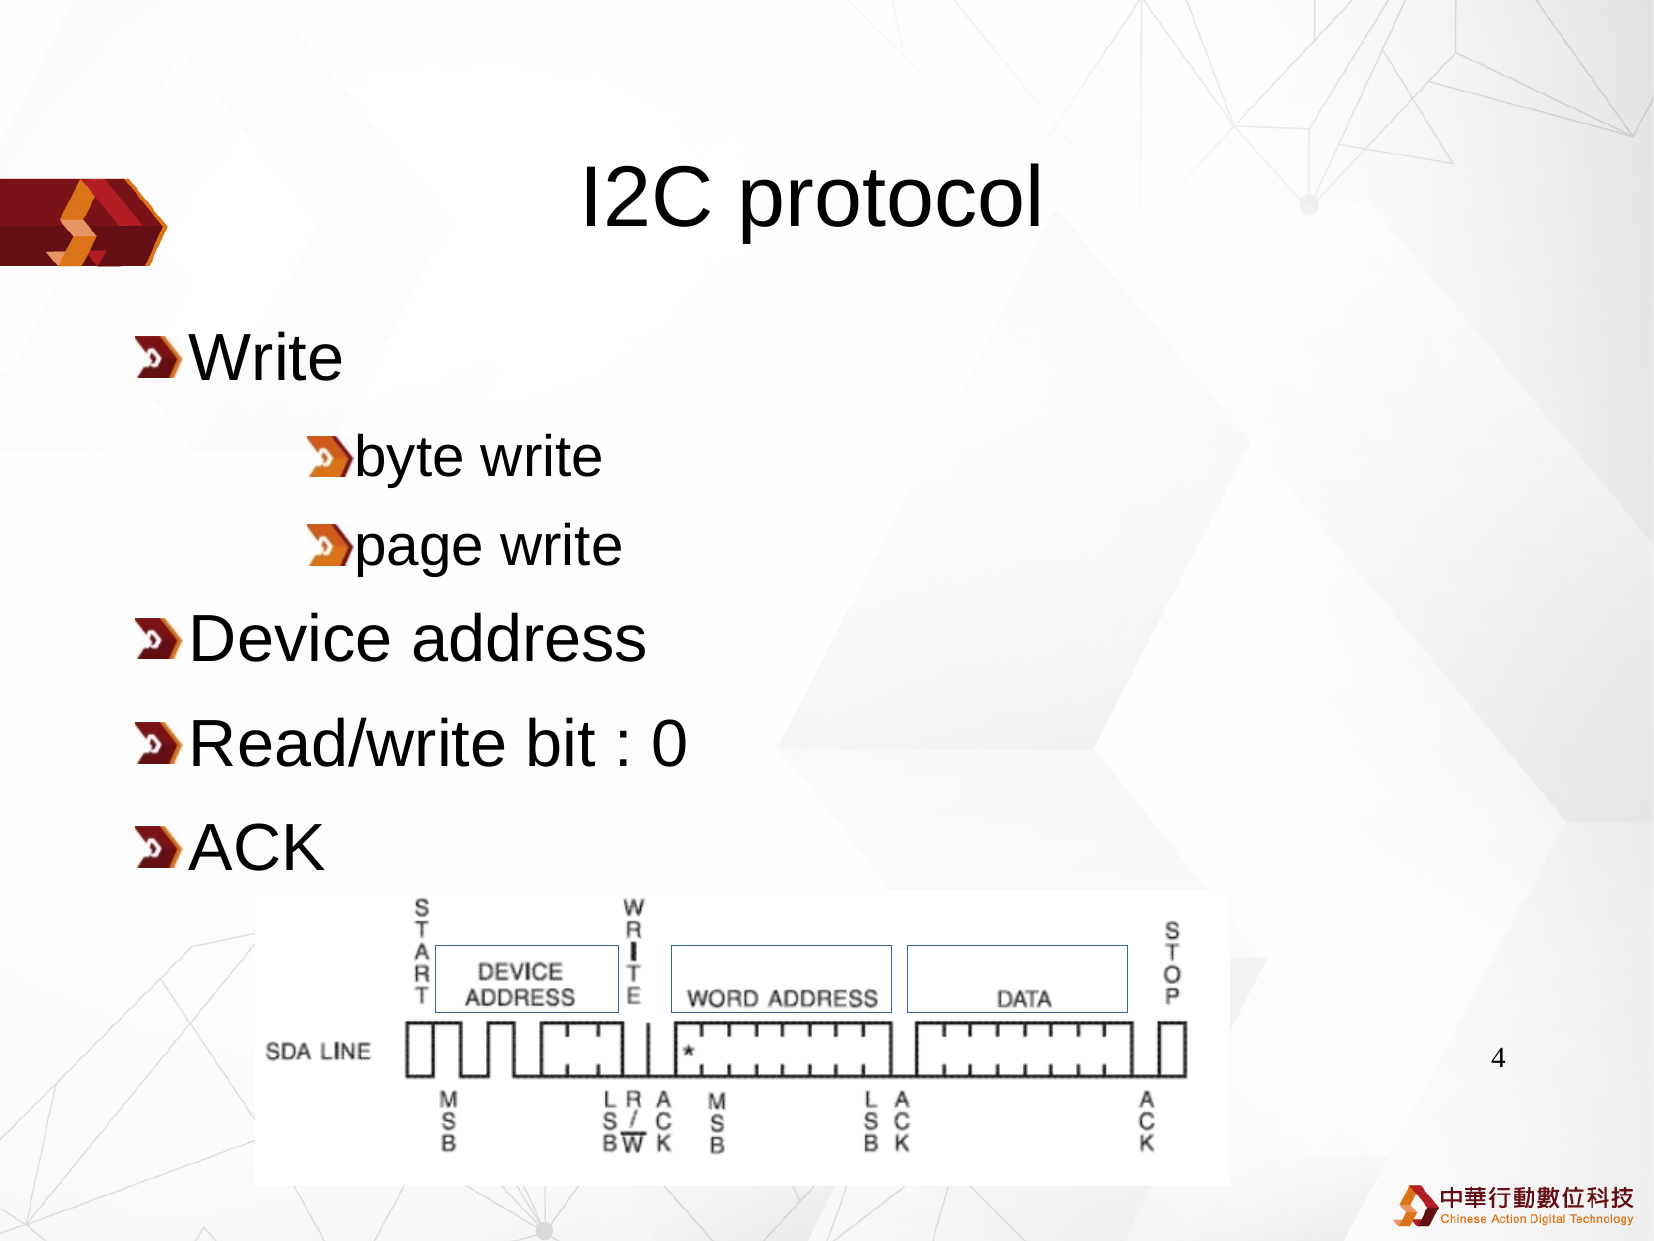

# I2C protocol
Write
byte write
page write
Device address
Read/write bit : 0
ACK
4